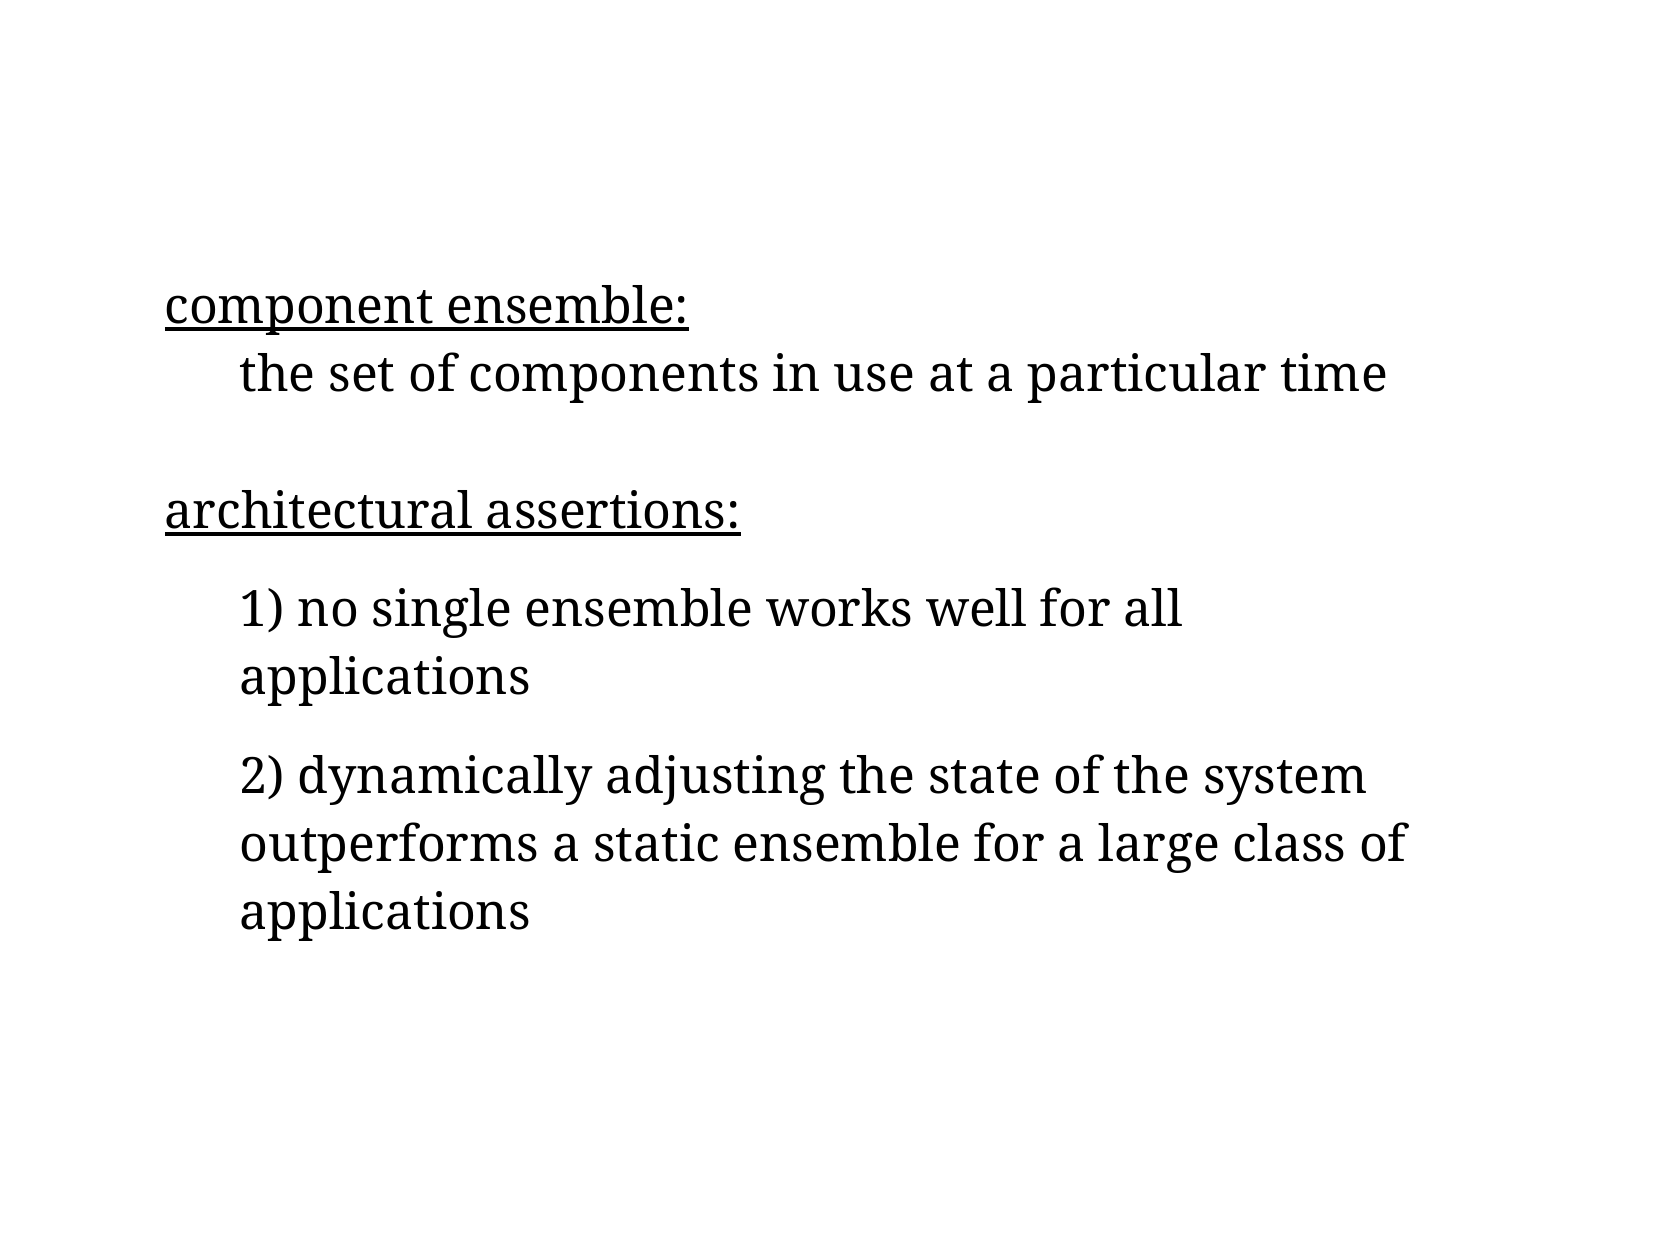

component ensemble:
the set of components in use at a particular time
architectural assertions:
1) no single ensemble works well for all applications
2) dynamically adjusting the state of the system outperforms a static ensemble for a large class of applications